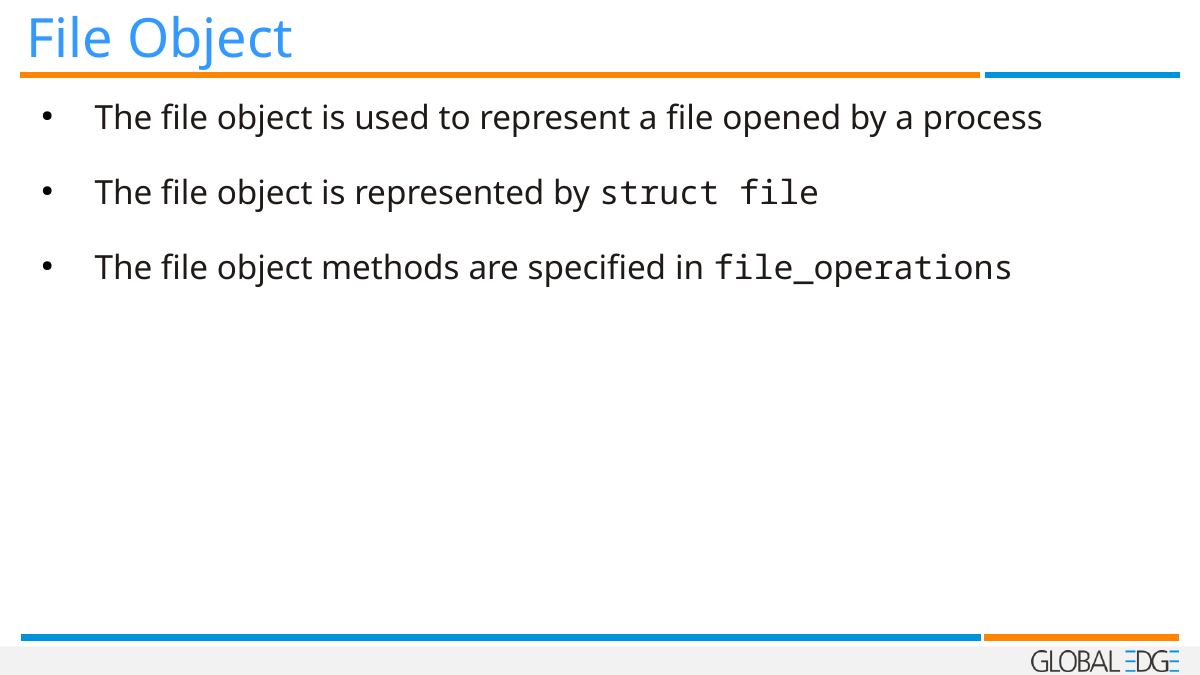

# File Object
The file object is used to represent a file opened by a process
The file object is represented by struct file
The file object methods are specified in file_operations